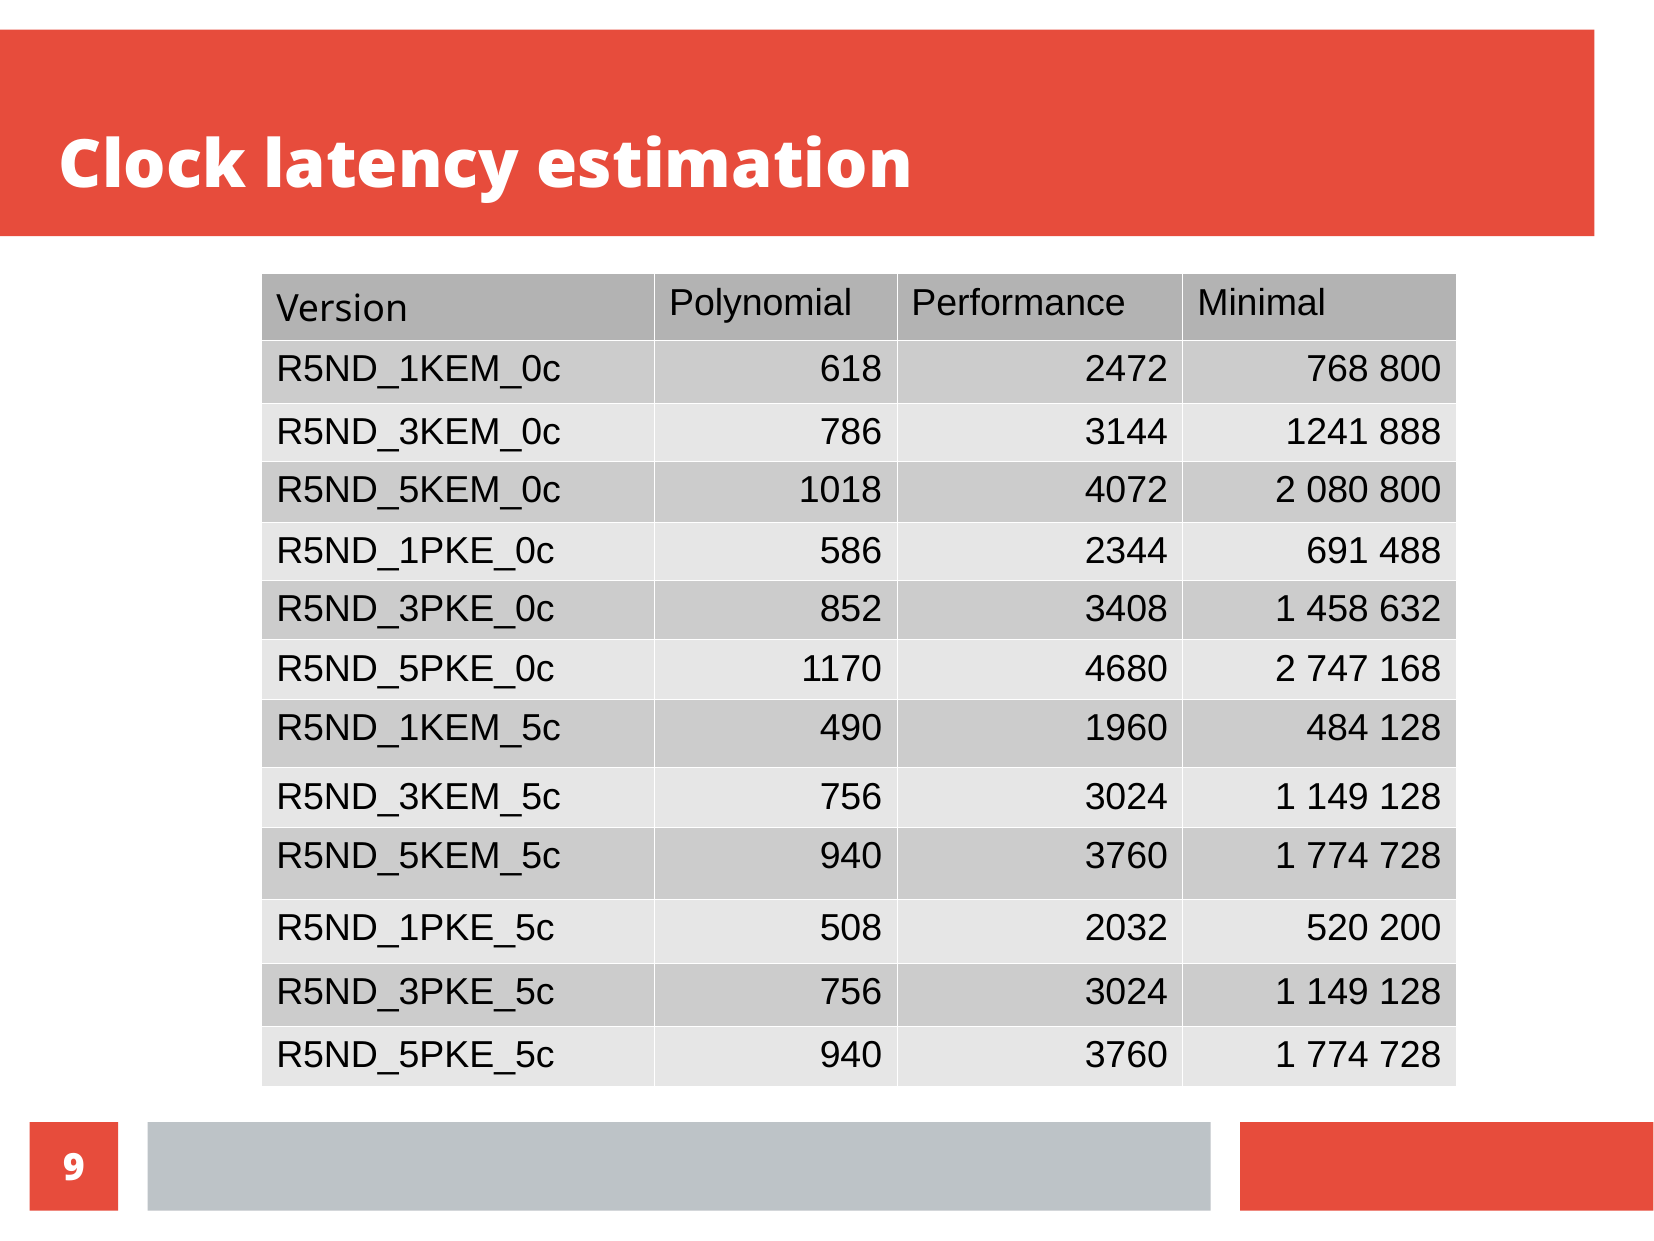

# Clock latency estimation
| Version | Polynomial | Performance | Minimal |
| --- | --- | --- | --- |
| R5ND\_1KEM\_0c | 618 | 2472 | 768 800 |
| R5ND\_3KEM\_0c | 786 | 3144 | 1241 888 |
| R5ND\_5KEM\_0c | 1018 | 4072 | 2 080 800 |
| R5ND\_1PKE\_0c | 586 | 2344 | 691 488 |
| R5ND\_3PKE\_0c | 852 | 3408 | 1 458 632 |
| R5ND\_5PKE\_0c | 1170 | 4680 | 2 747 168 |
| R5ND\_1KEM\_5c | 490 | 1960 | 484 128 |
| R5ND\_3KEM\_5c | 756 | 3024 | 1 149 128 |
| R5ND\_5KEM\_5c | 940 | 3760 | 1 774 728 |
| R5ND\_1PKE\_5c | 508 | 2032 | 520 200 |
| R5ND\_3PKE\_5c | 756 | 3024 | 1 149 128 |
| R5ND\_5PKE\_5c | 940 | 3760 | 1 774 728 |
9